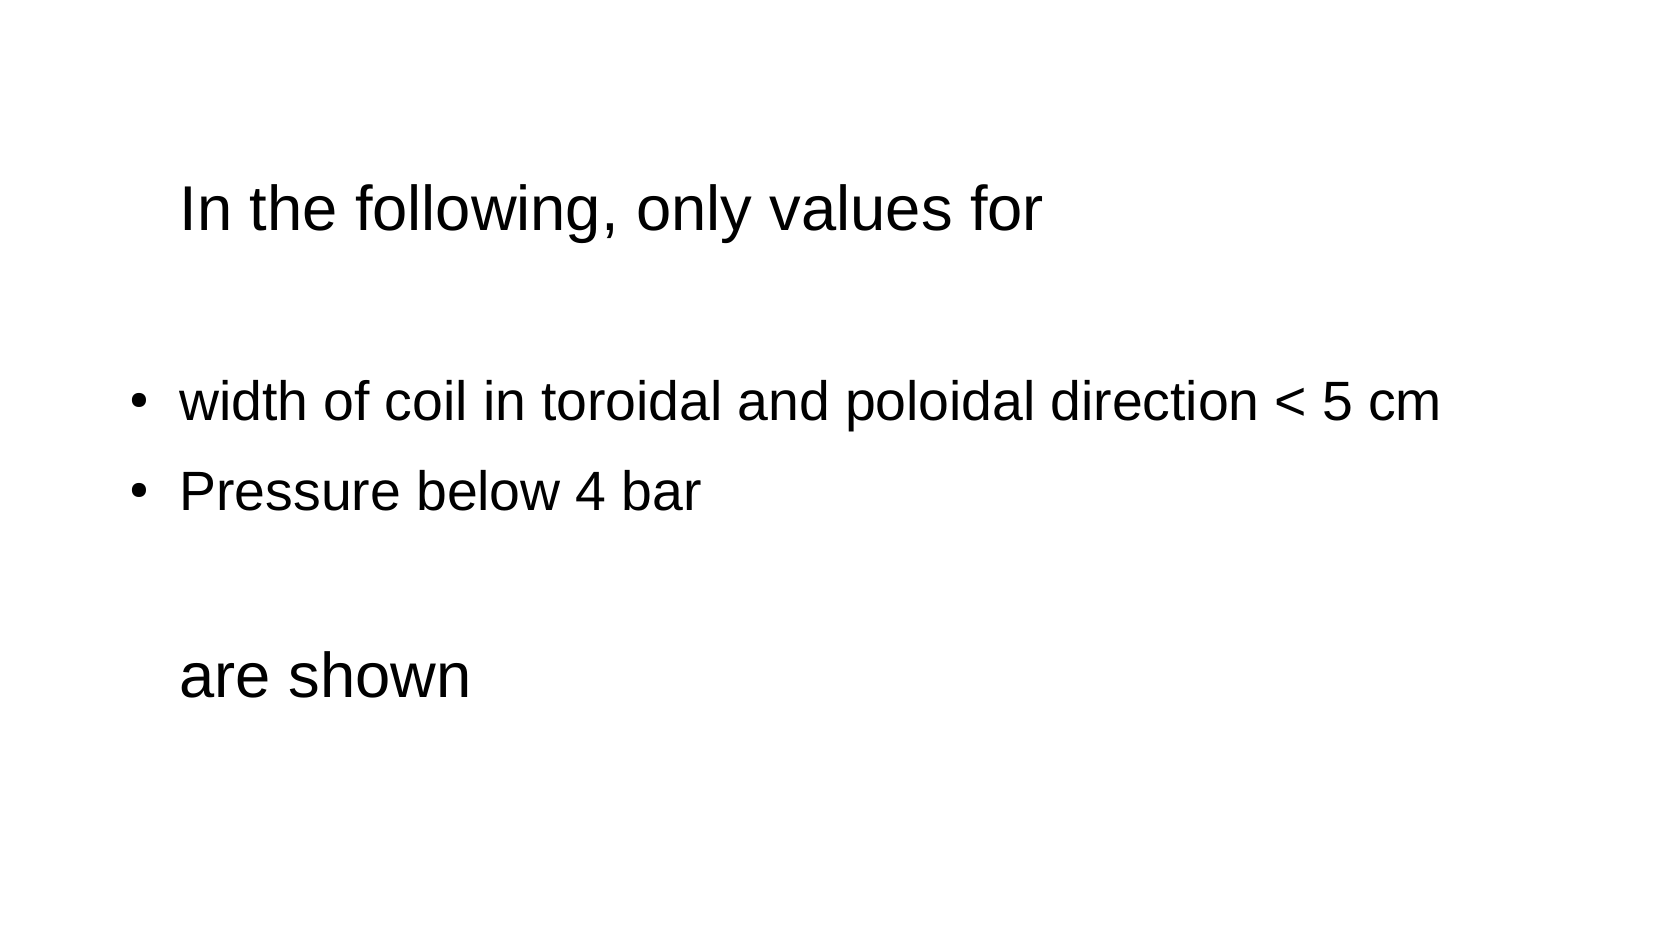

# In the following, only values for
width of coil in toroidal and poloidal direction < 5 cm
Pressure below 4 bar
are shown